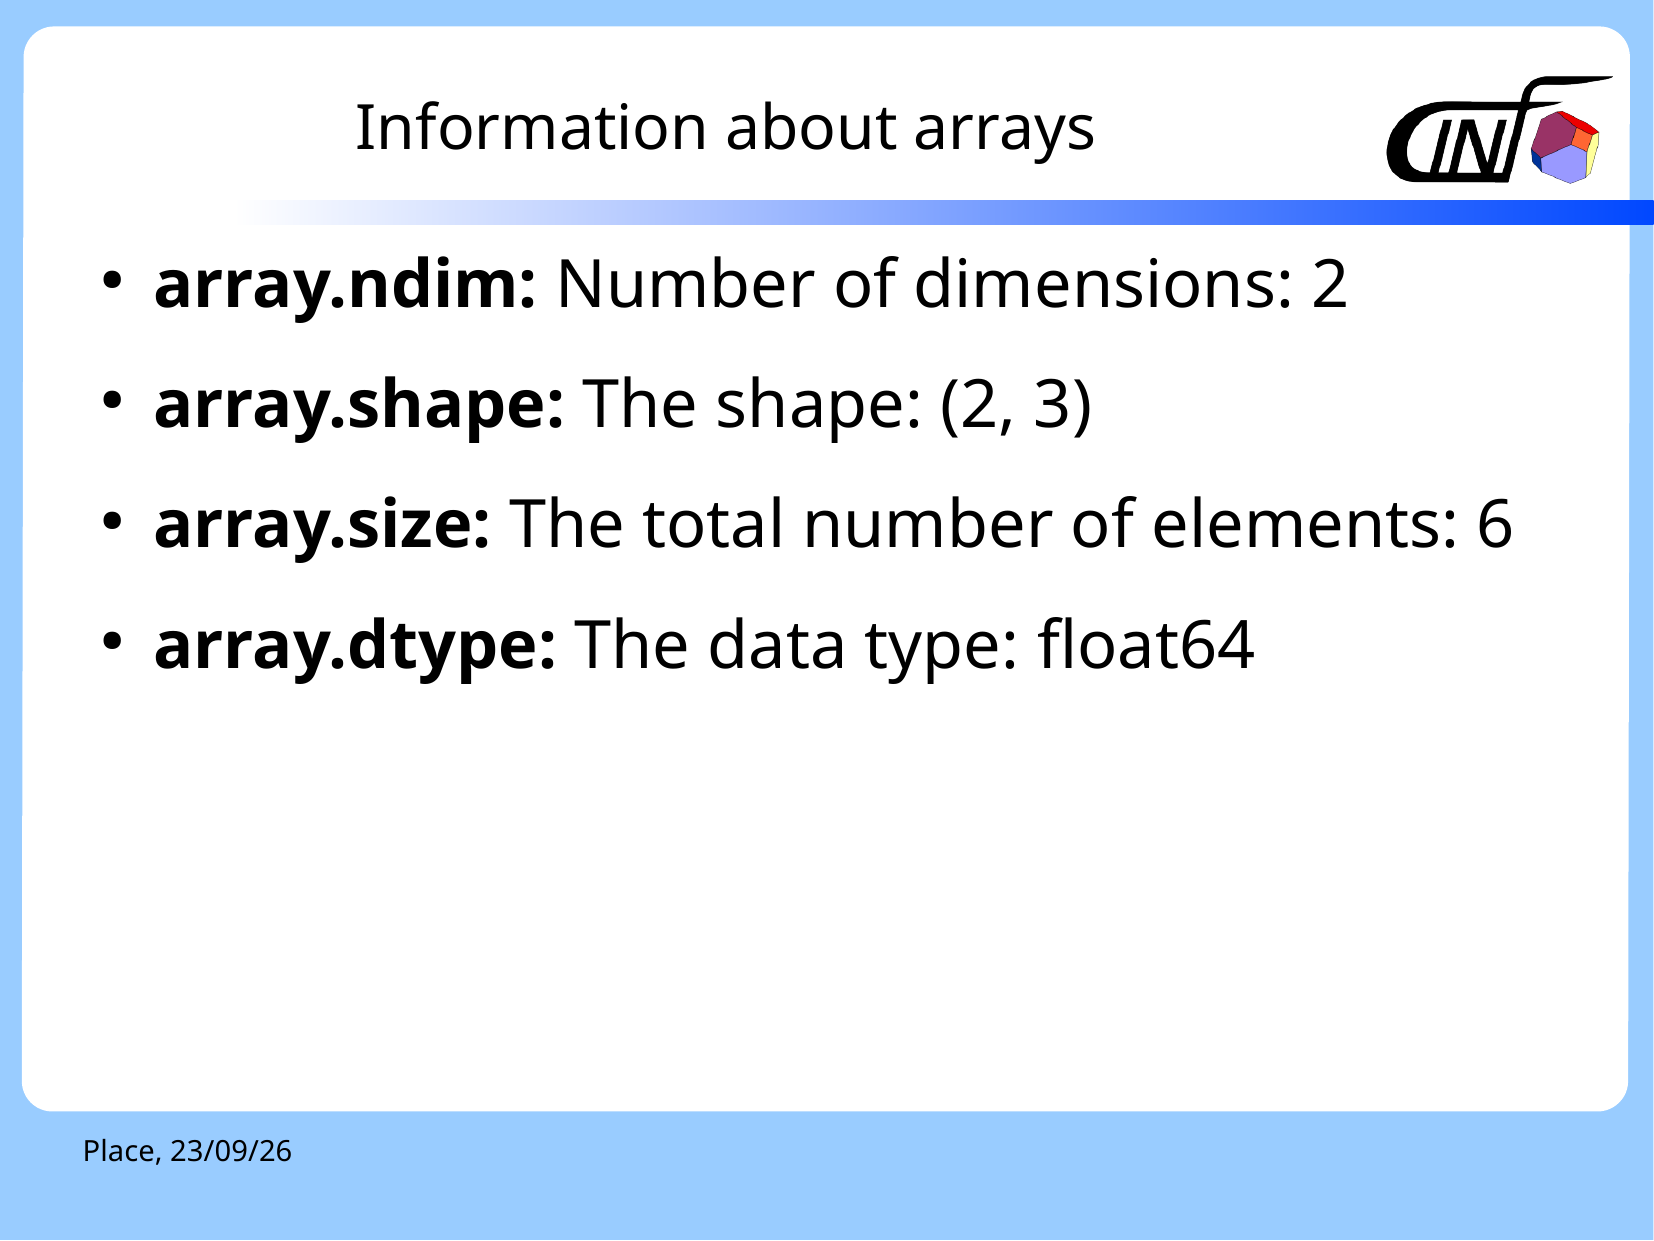

# Information about arrays
array.ndim: Number of dimensions: 2
array.shape: The shape: (2, 3)
array.size: The total number of elements: 6
array.dtype: The data type: float64